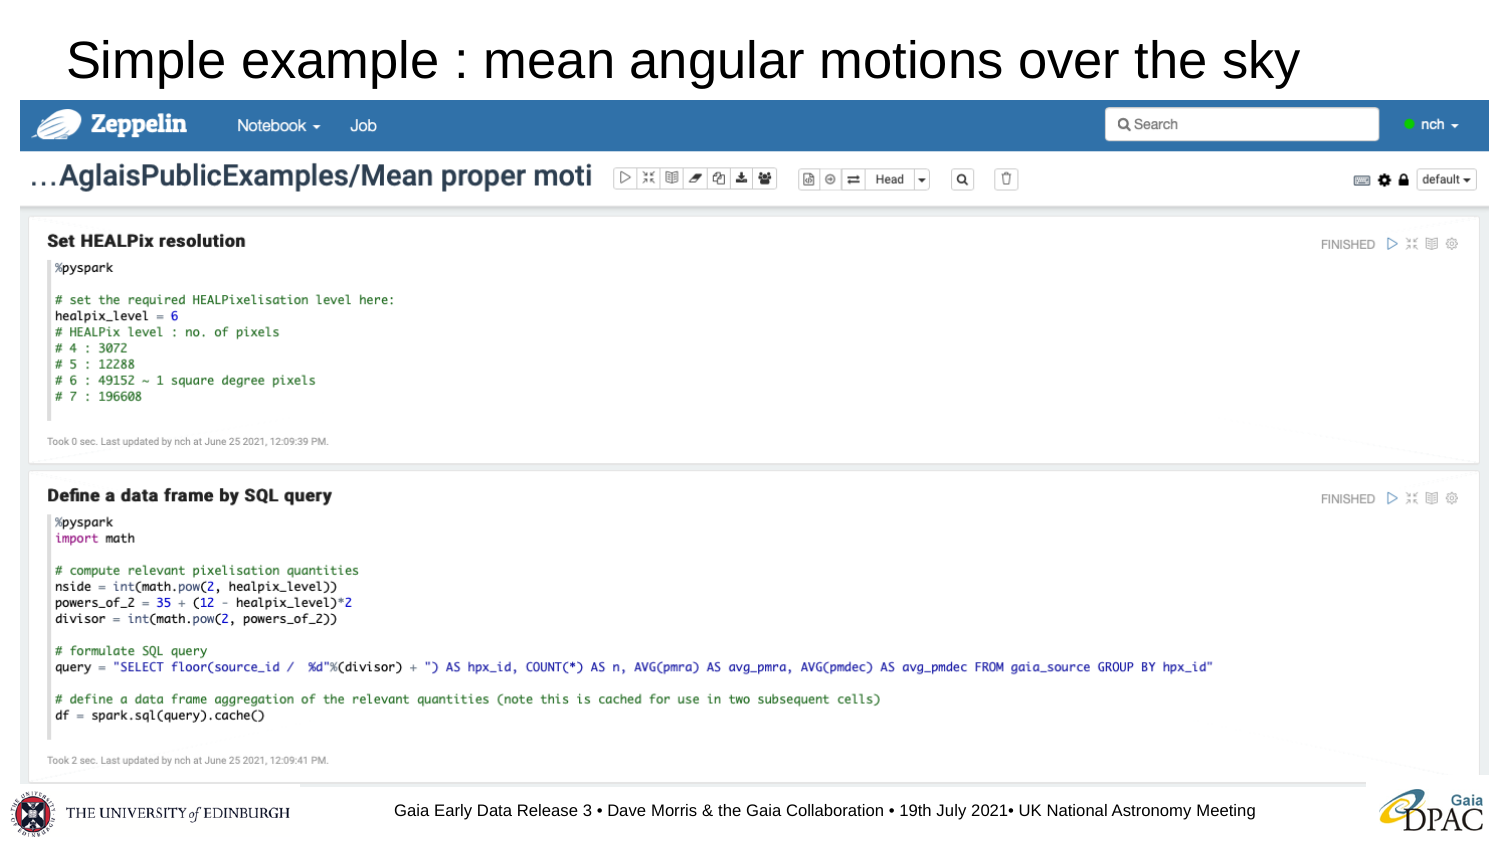

# Simple example : mean angular motions over the sky
Gaia Early Data Release 3 • Dave Morris & the Gaia Collaboration • 19th July 2021• UK National Astronomy Meeting